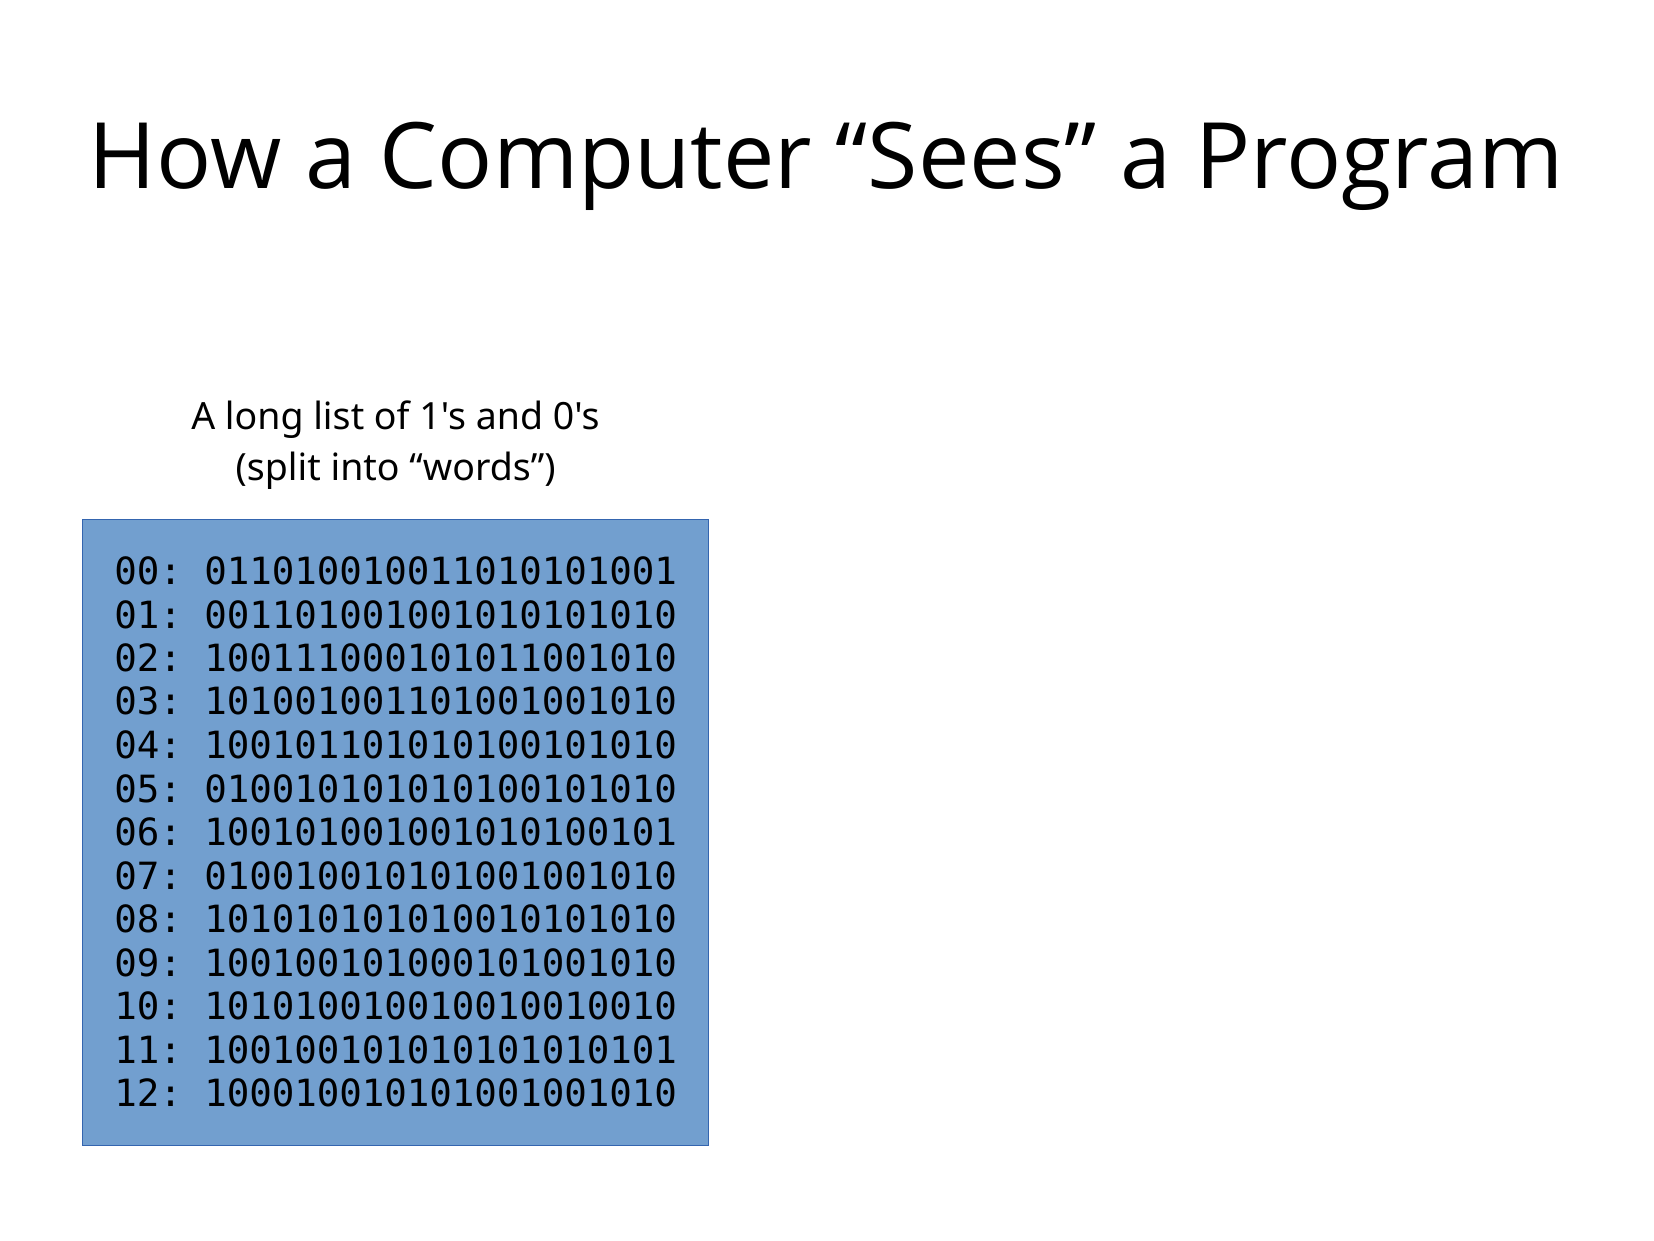

# How a Computer “Sees” a Program
A long list of 1's and 0's
(split into “words”)
00: 011010010011010101001
01: 001101001001010101010
02: 100111000101011001010
03: 101001001101001001010
04: 100101101010100101010
05: 010010101010100101010
06: 100101001001010100101
07: 010010010101001001010
08: 101010101010010101010
09: 100100101000101001010
10: 101010010010010010010
11: 100100101010101010101
12: 100010010101001001010